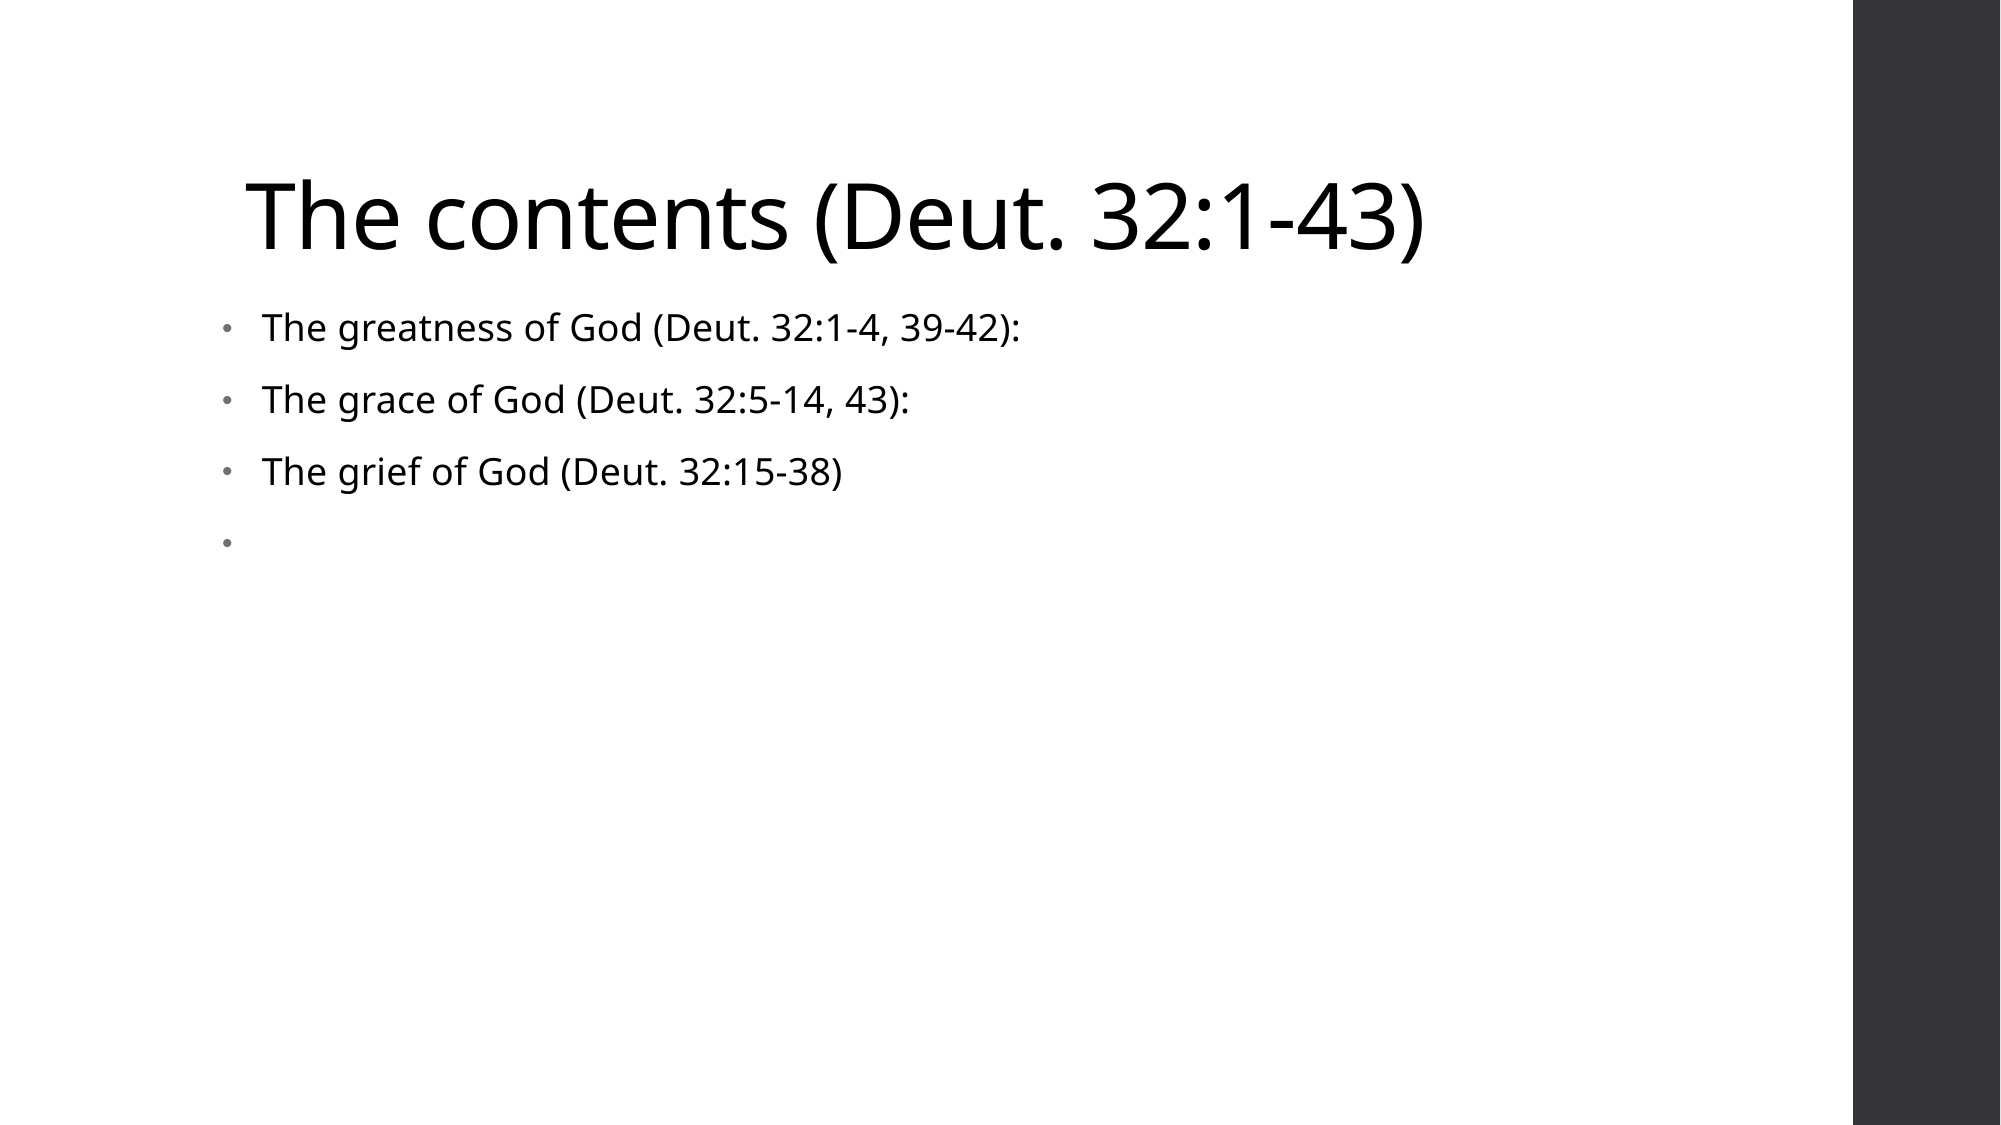

# The contents (Deut. 32:1-43)
 The greatness of God (Deut. 32:1-4, 39-42):
 The grace of God (Deut. 32:5-14, 43):
 The grief of God (Deut. 32:15-38)